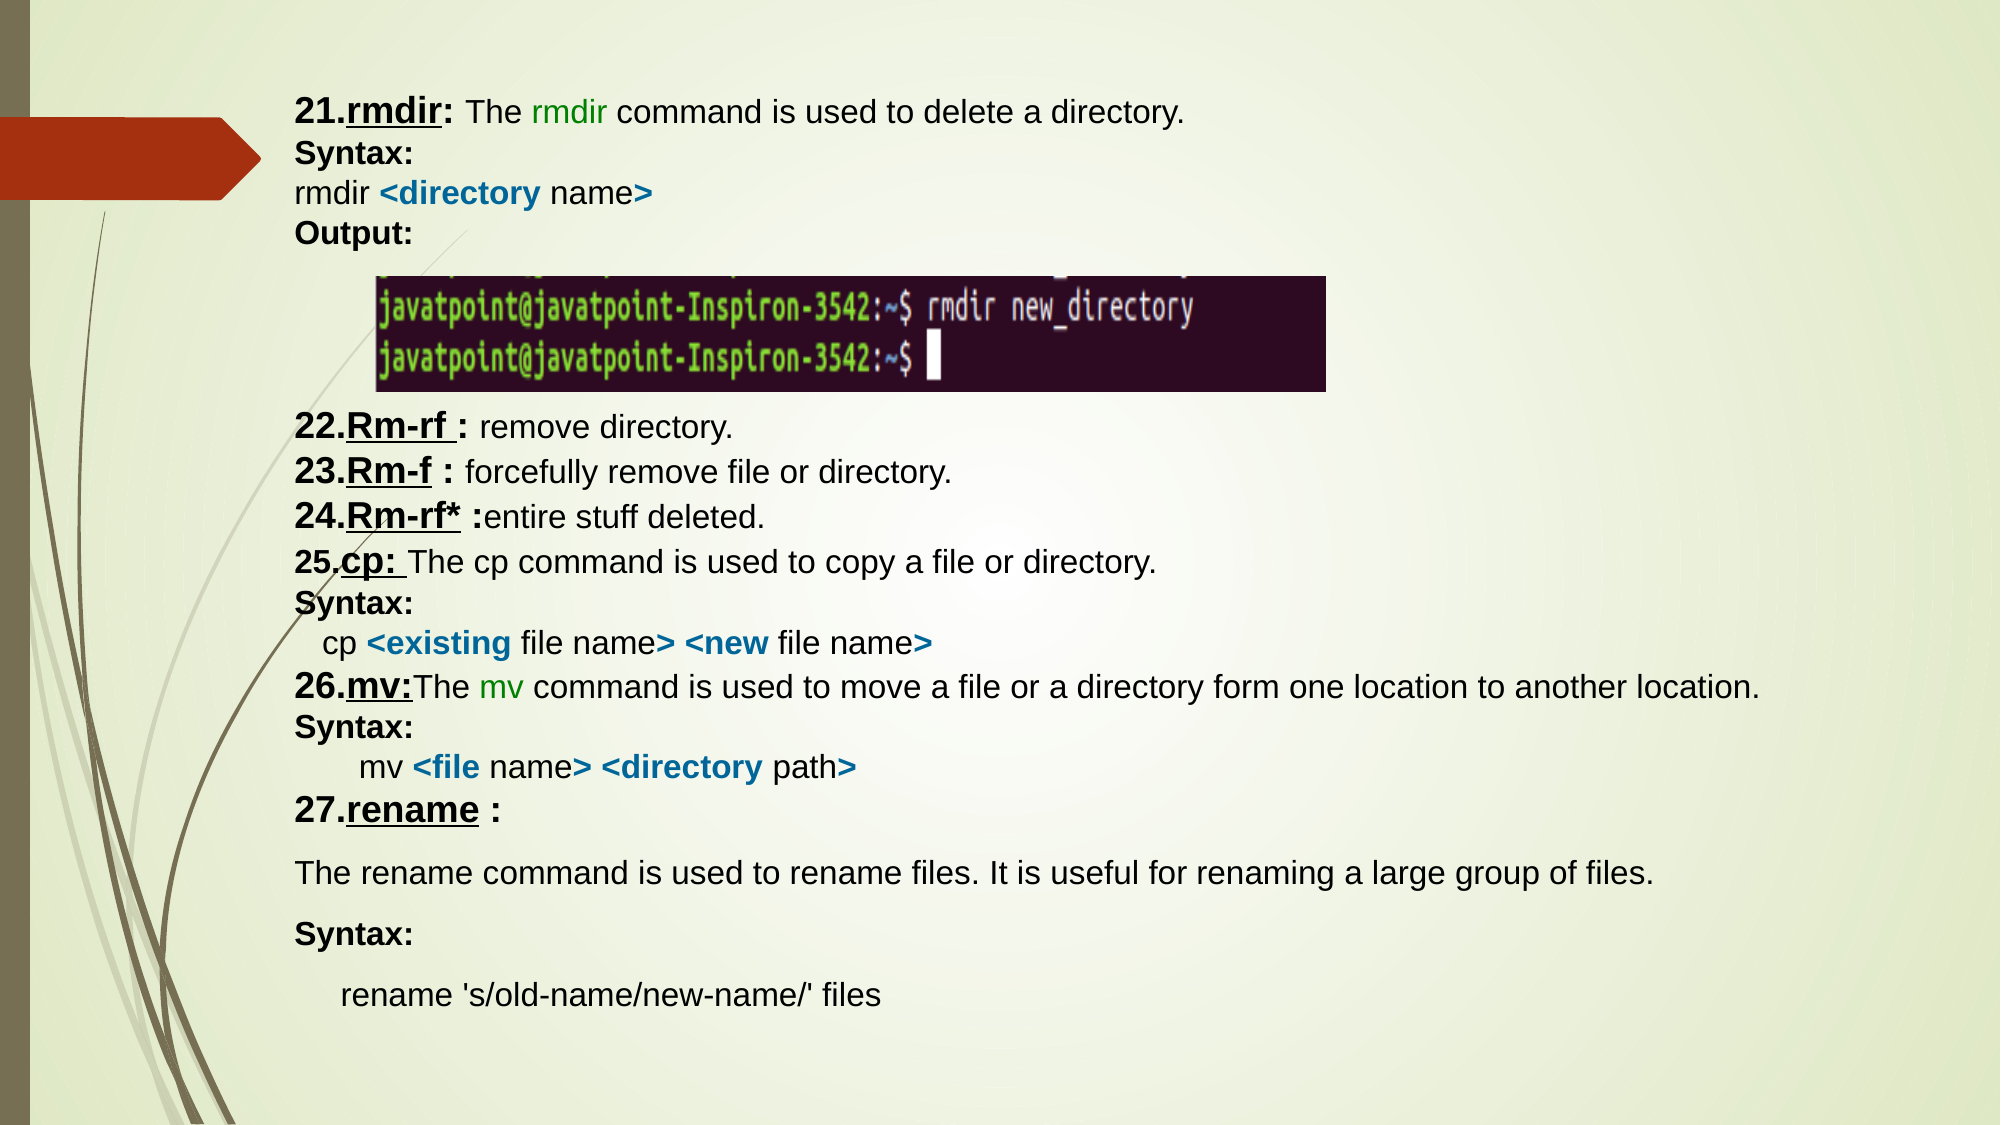

# 21.rmdir: The rmdir command is used to delete a directory.
Syntax:
rmdir <directory name>
Output:
22.Rm-rf : remove directory.
23.Rm-f : forcefully remove file or directory.
24.Rm-rf* :entire stuff deleted.
25.cp: The cp command is used to copy a file or directory.
Syntax:
 cp <existing file name> <new file name>
26.mv:The mv command is used to move a file or a directory form one location to another location.
Syntax:
 mv <file name> <directory path>
27.rename :
The rename command is used to rename files. It is useful for renaming a large group of files.
Syntax:
 rename 's/old-name/new-name/' files